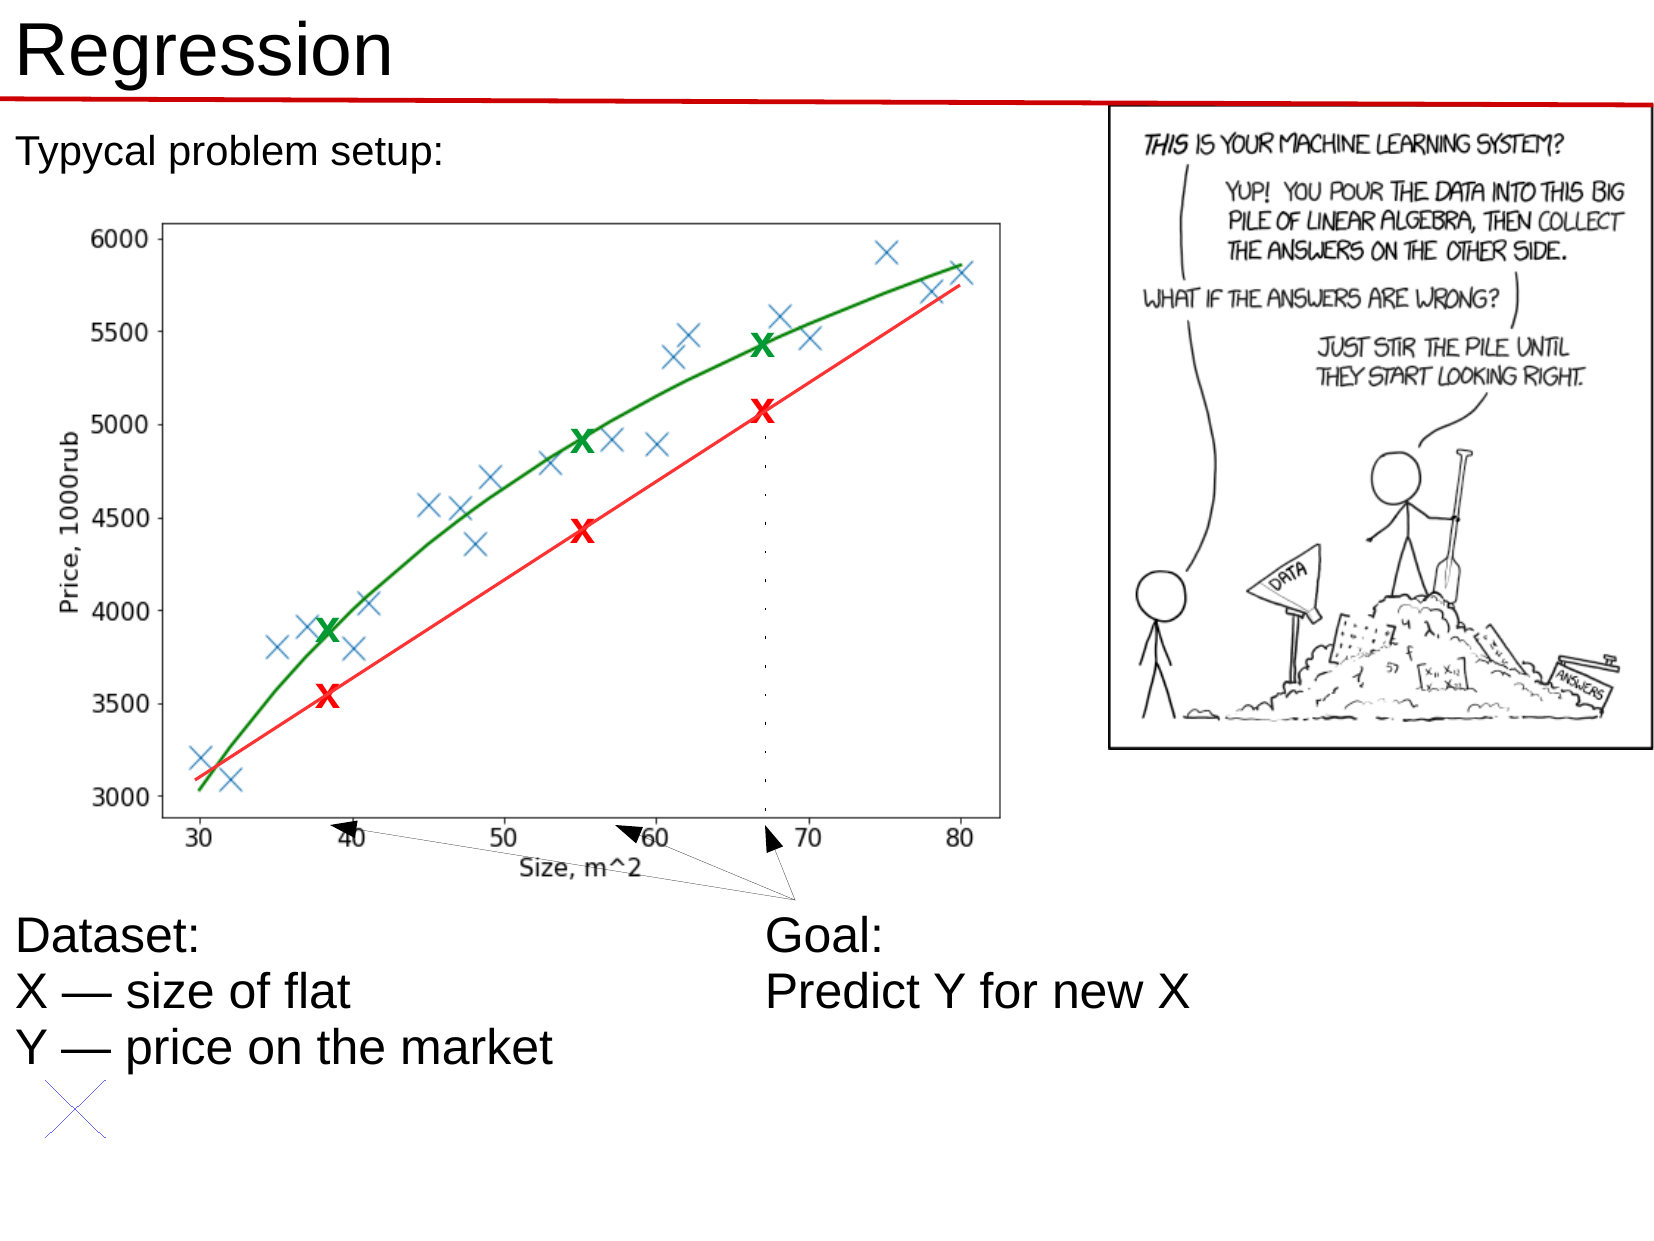

Regression
Typycal problem setup:
x
x
x
x
x
x
Dataset:
X — size of flat
Y — price on the market
Goal:
Predict Y for new X